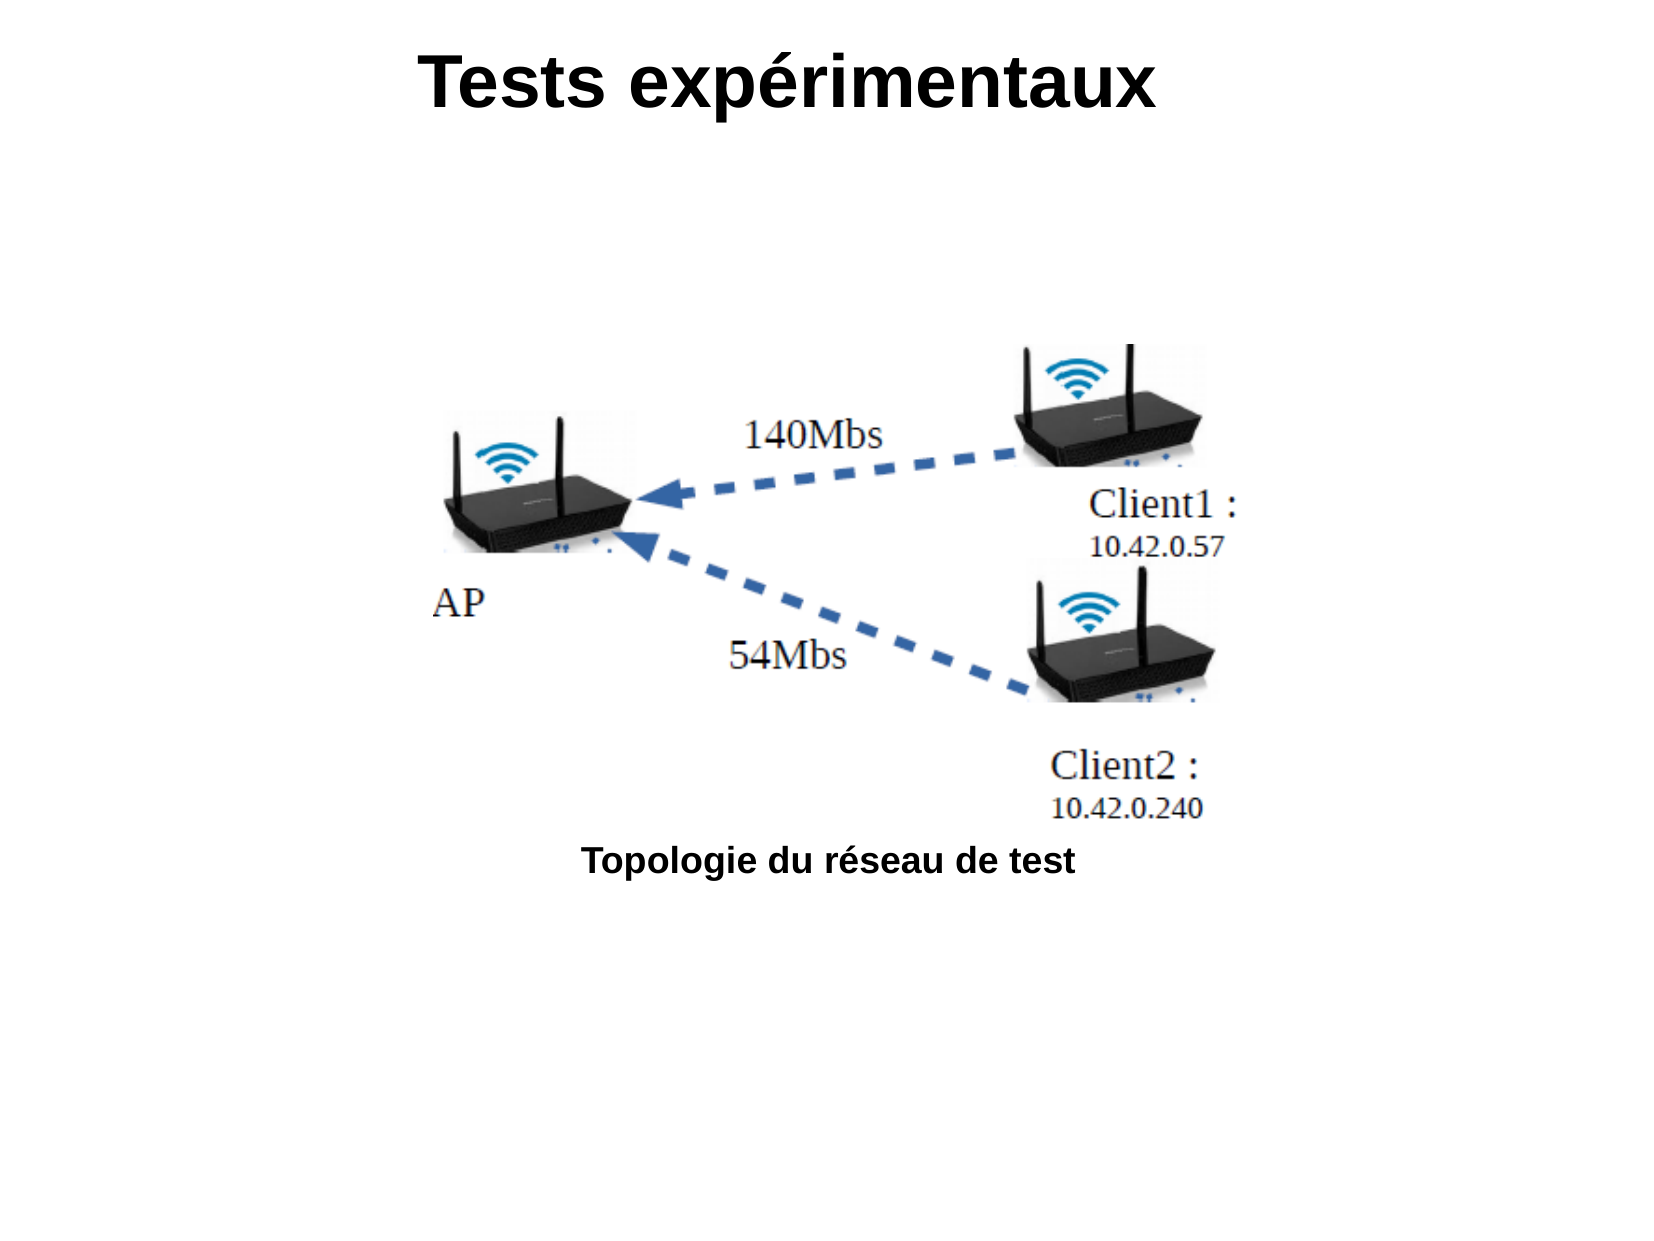

# Tests expérimentaux
Topologie du réseau de test